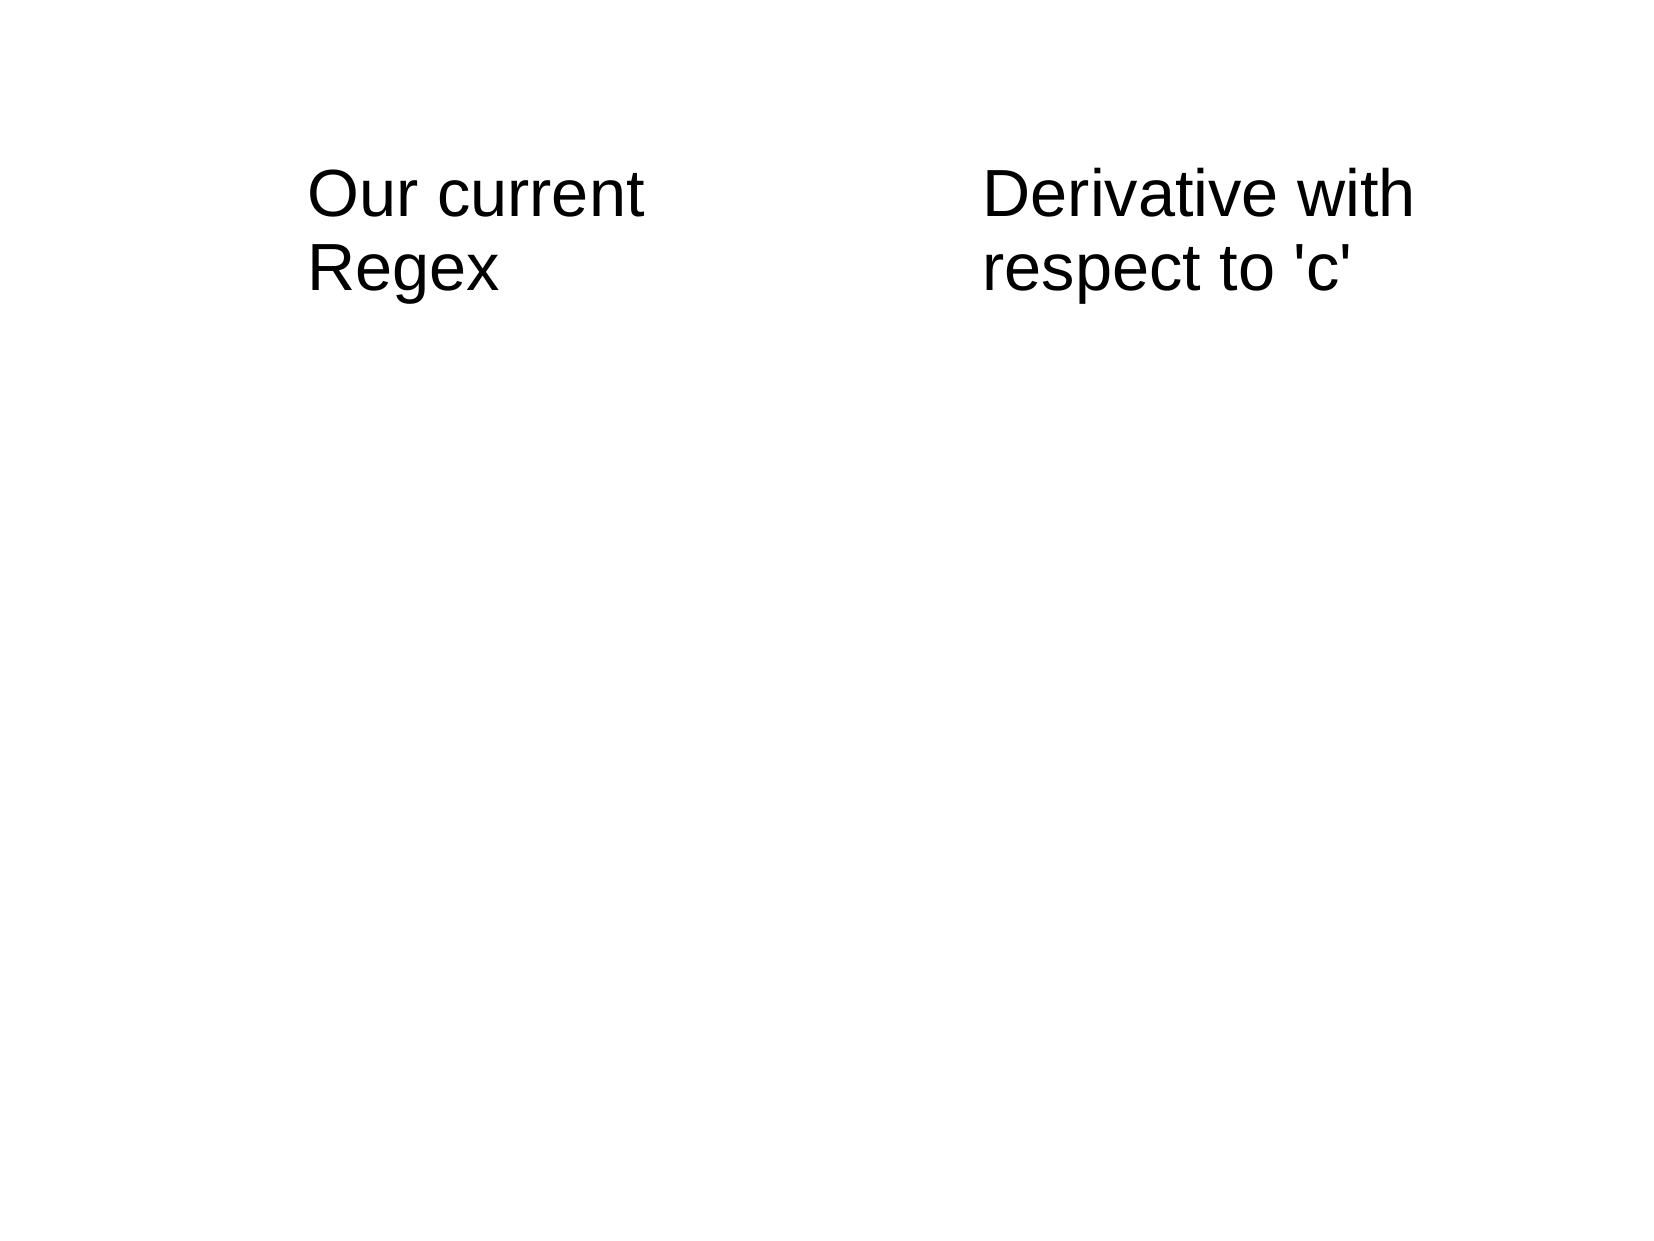

# Our current					Derivative with
			Regex							respect to 'c'